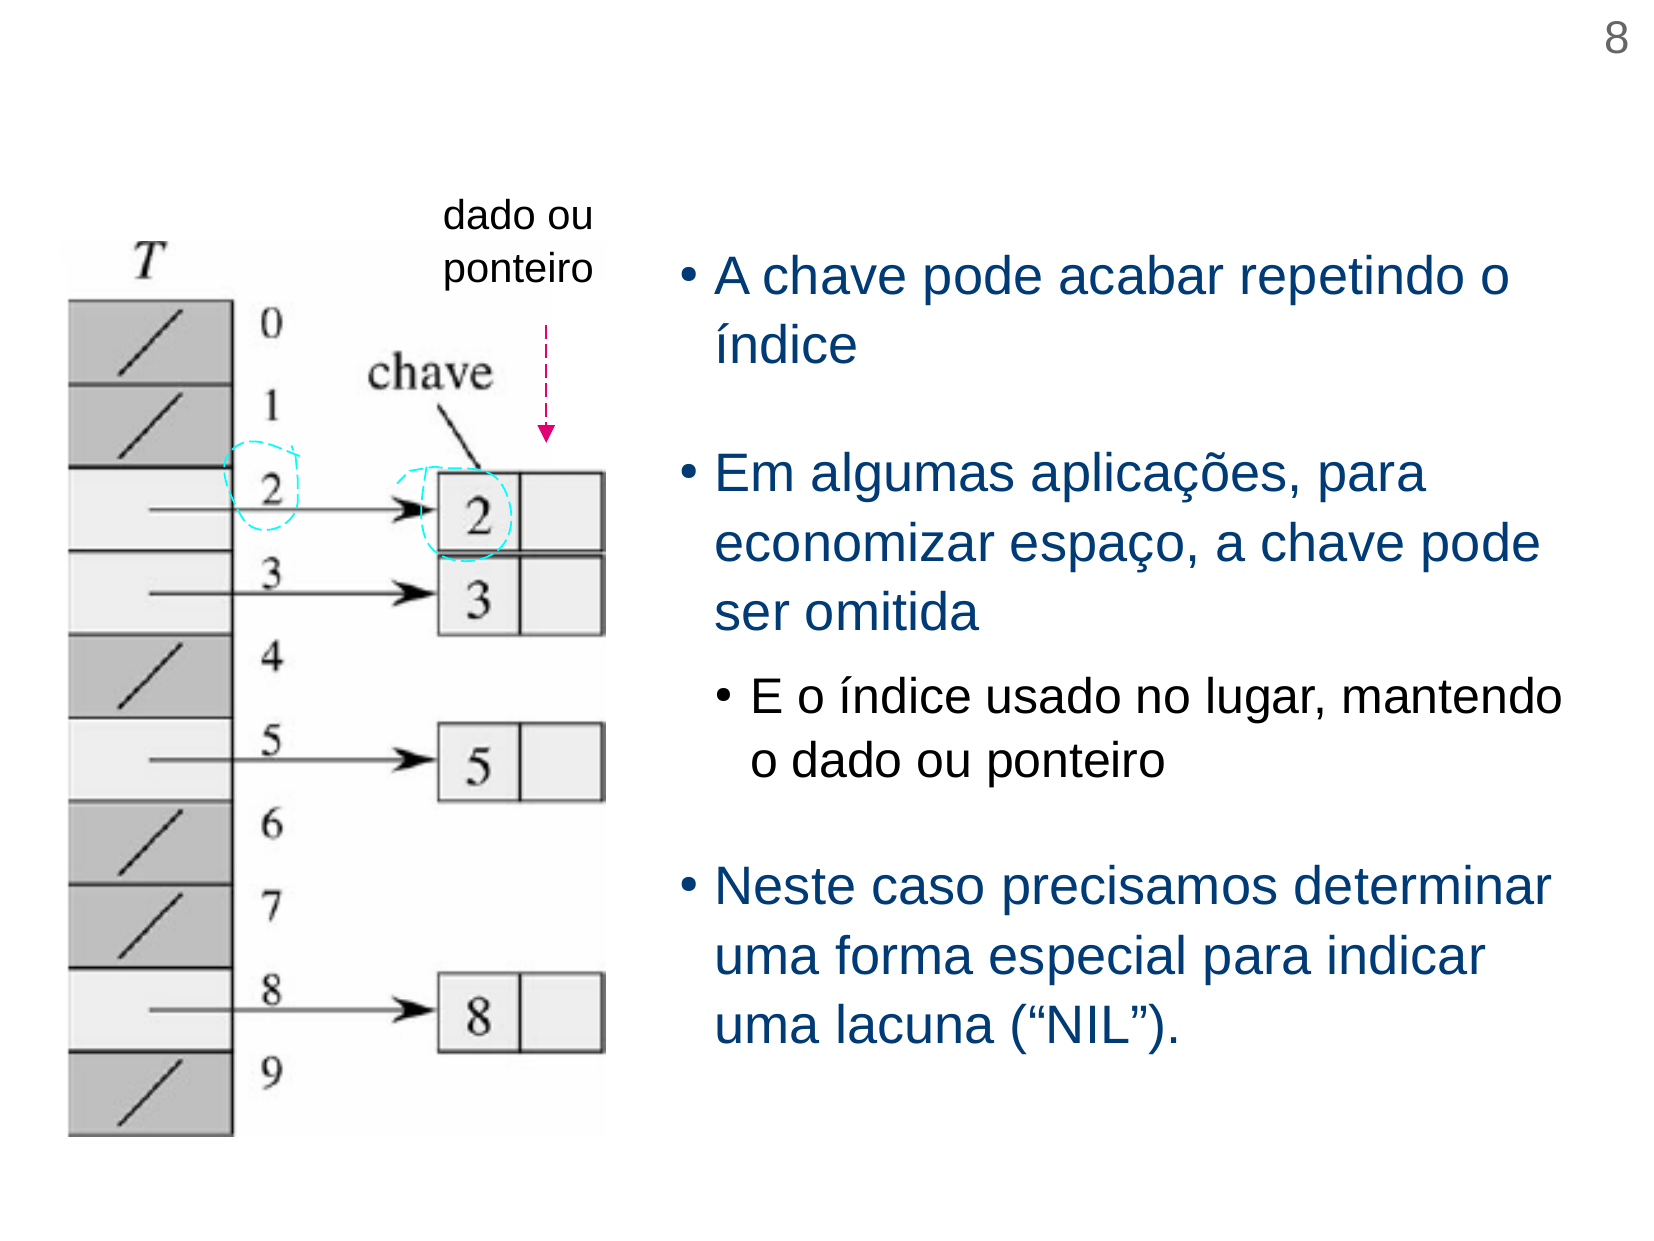

8
#
dado ou ponteiro
A chave pode acabar repetindo o índice
Em algumas aplicações, para economizar espaço, a chave pode ser omitida
E o índice usado no lugar, mantendo o dado ou ponteiro
Neste caso precisamos determinar uma forma especial para indicar uma lacuna (“NIL”).